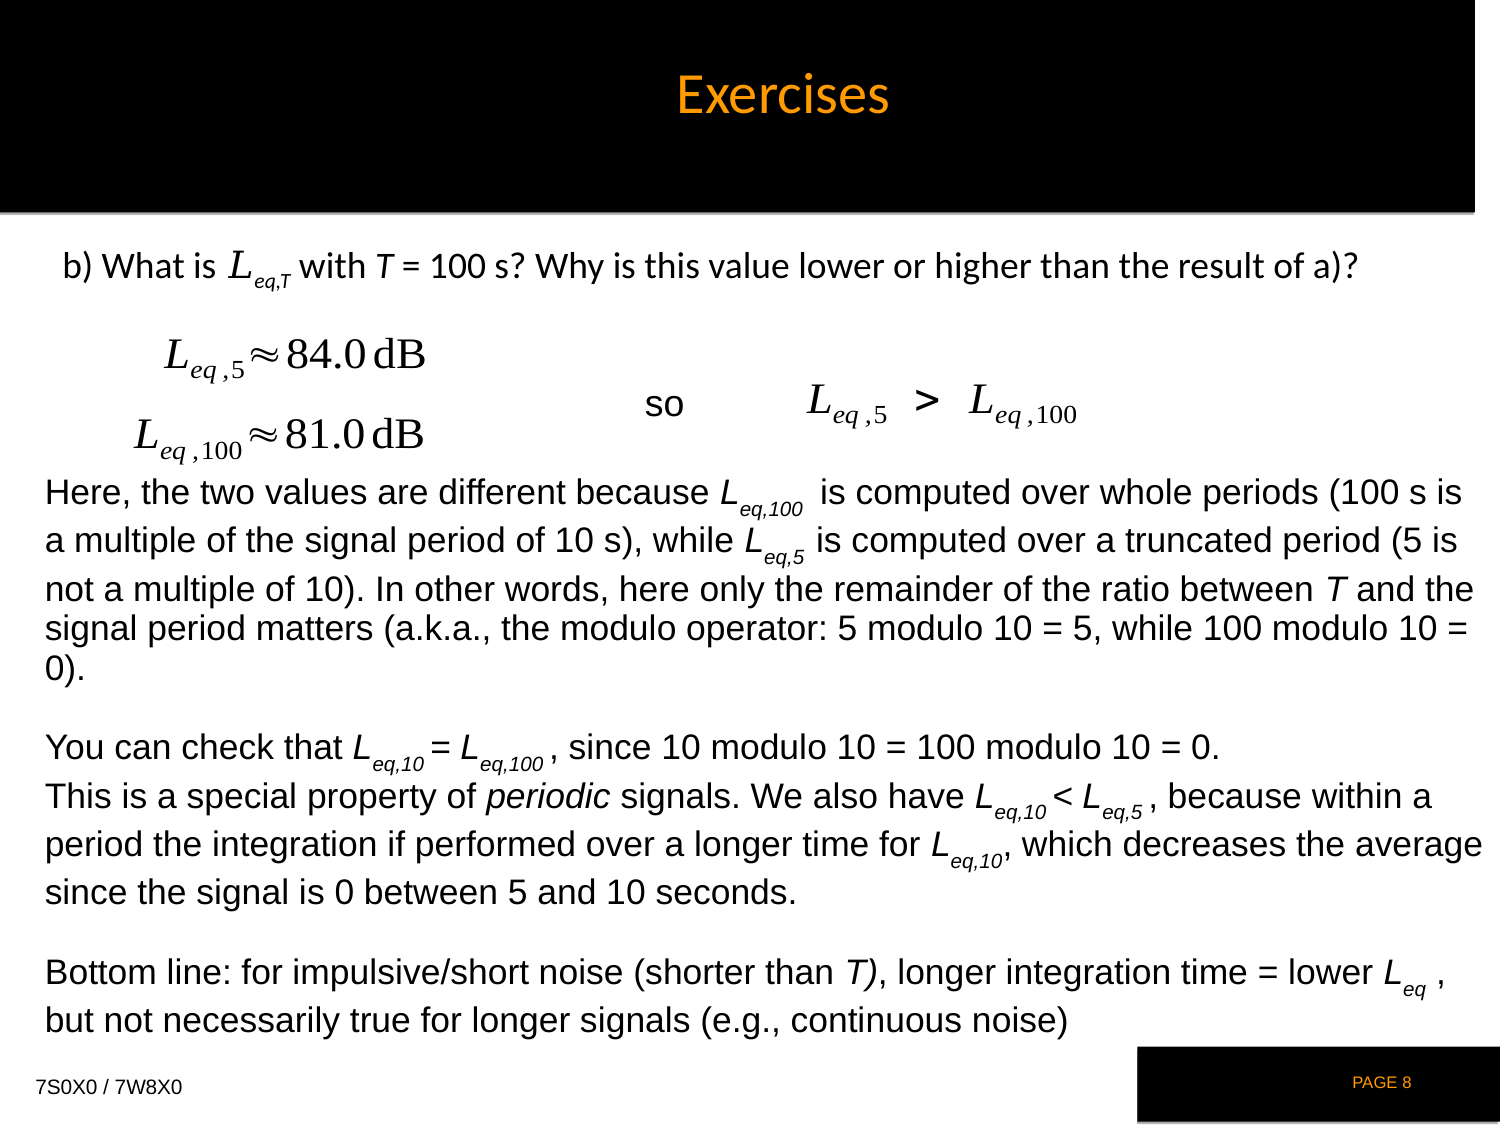

#
Exercises
b) What is 𝐿eq,T with T = 100 s? Why is this value lower or higher than the result of a)?
so
Here, the two values are different because Leq,100 is computed over whole periods (100 s is a multiple of the signal period of 10 s), while Leq,5 is computed over a truncated period (5 is not a multiple of 10). In other words, here only the remainder of the ratio between T and the signal period matters (a.k.a., the modulo operator: 5 modulo 10 = 5, while 100 modulo 10 = 0).
You can check that Leq,10 = Leq,100 , since 10 modulo 10 = 100 modulo 10 = 0.
This is a special property of periodic signals. We also have Leq,10 < Leq,5 , because within a period the integration if performed over a longer time for Leq,10, which decreases the average since the signal is 0 between 5 and 10 seconds.
Bottom line: for impulsive/short noise (shorter than T), longer integration time = lower Leq ,
but not necessarily true for longer signals (e.g., continuous noise)
PAGE 8
7S0X0 / 7W8X0